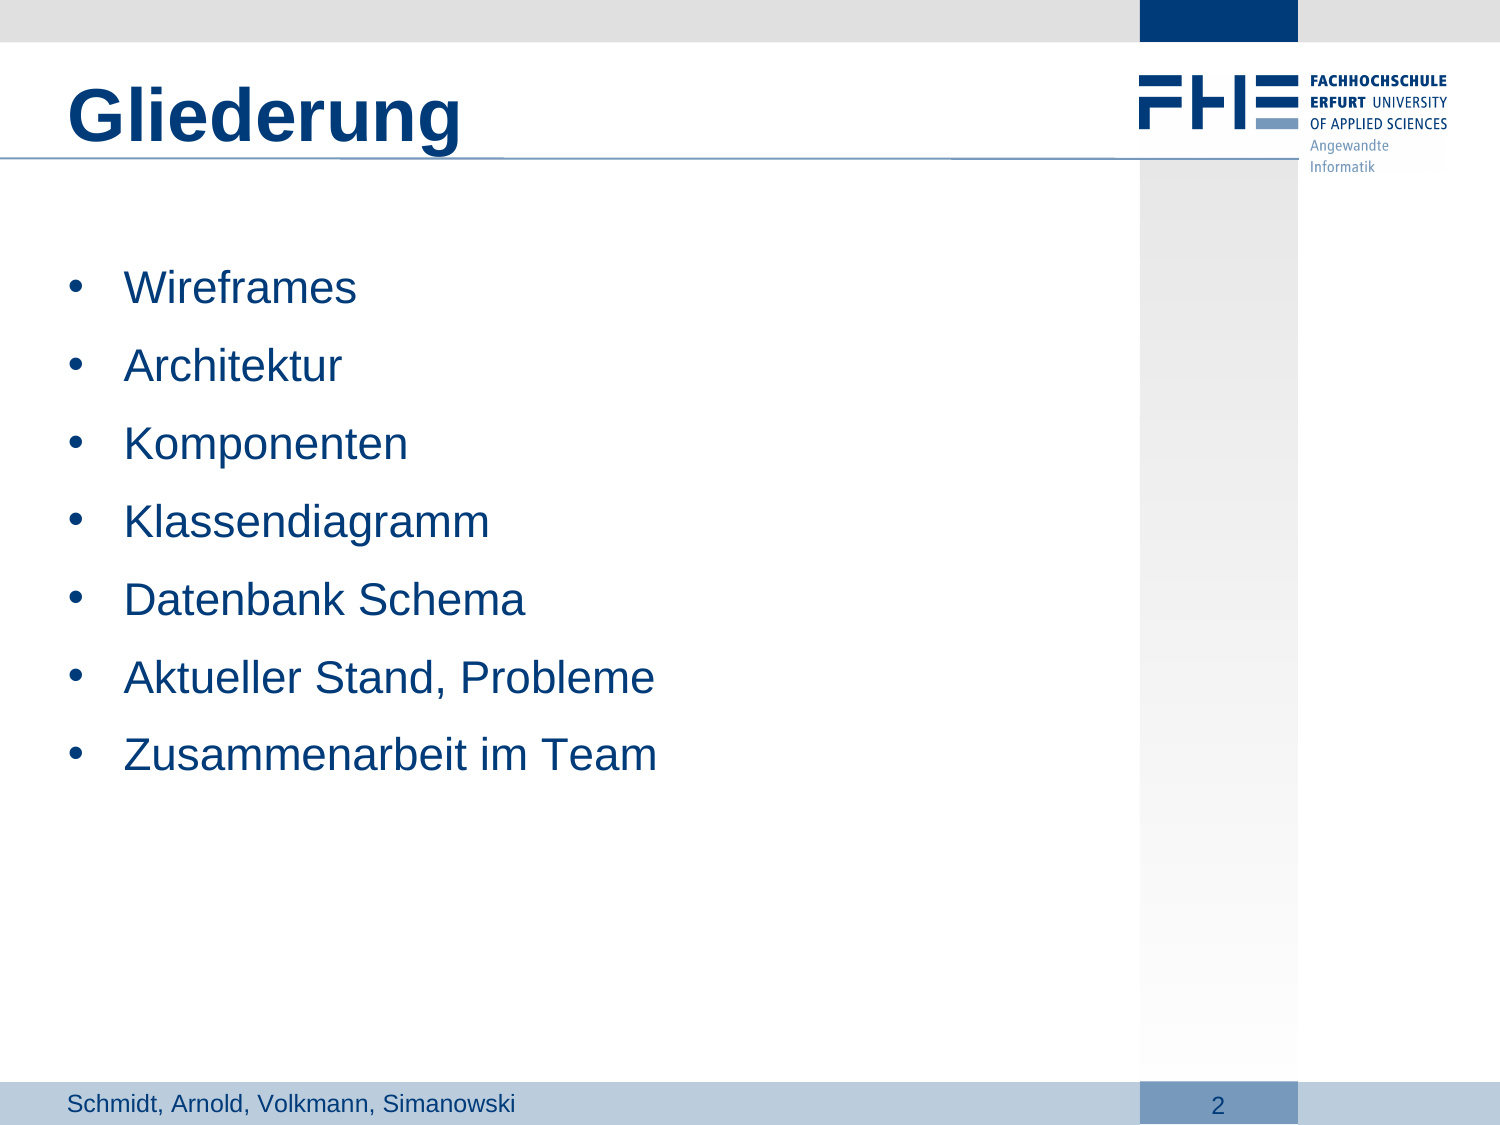

# Gliederung
Wireframes
Architektur
Komponenten
Klassendiagramm
Datenbank Schema
Aktueller Stand, Probleme
Zusammenarbeit im Team